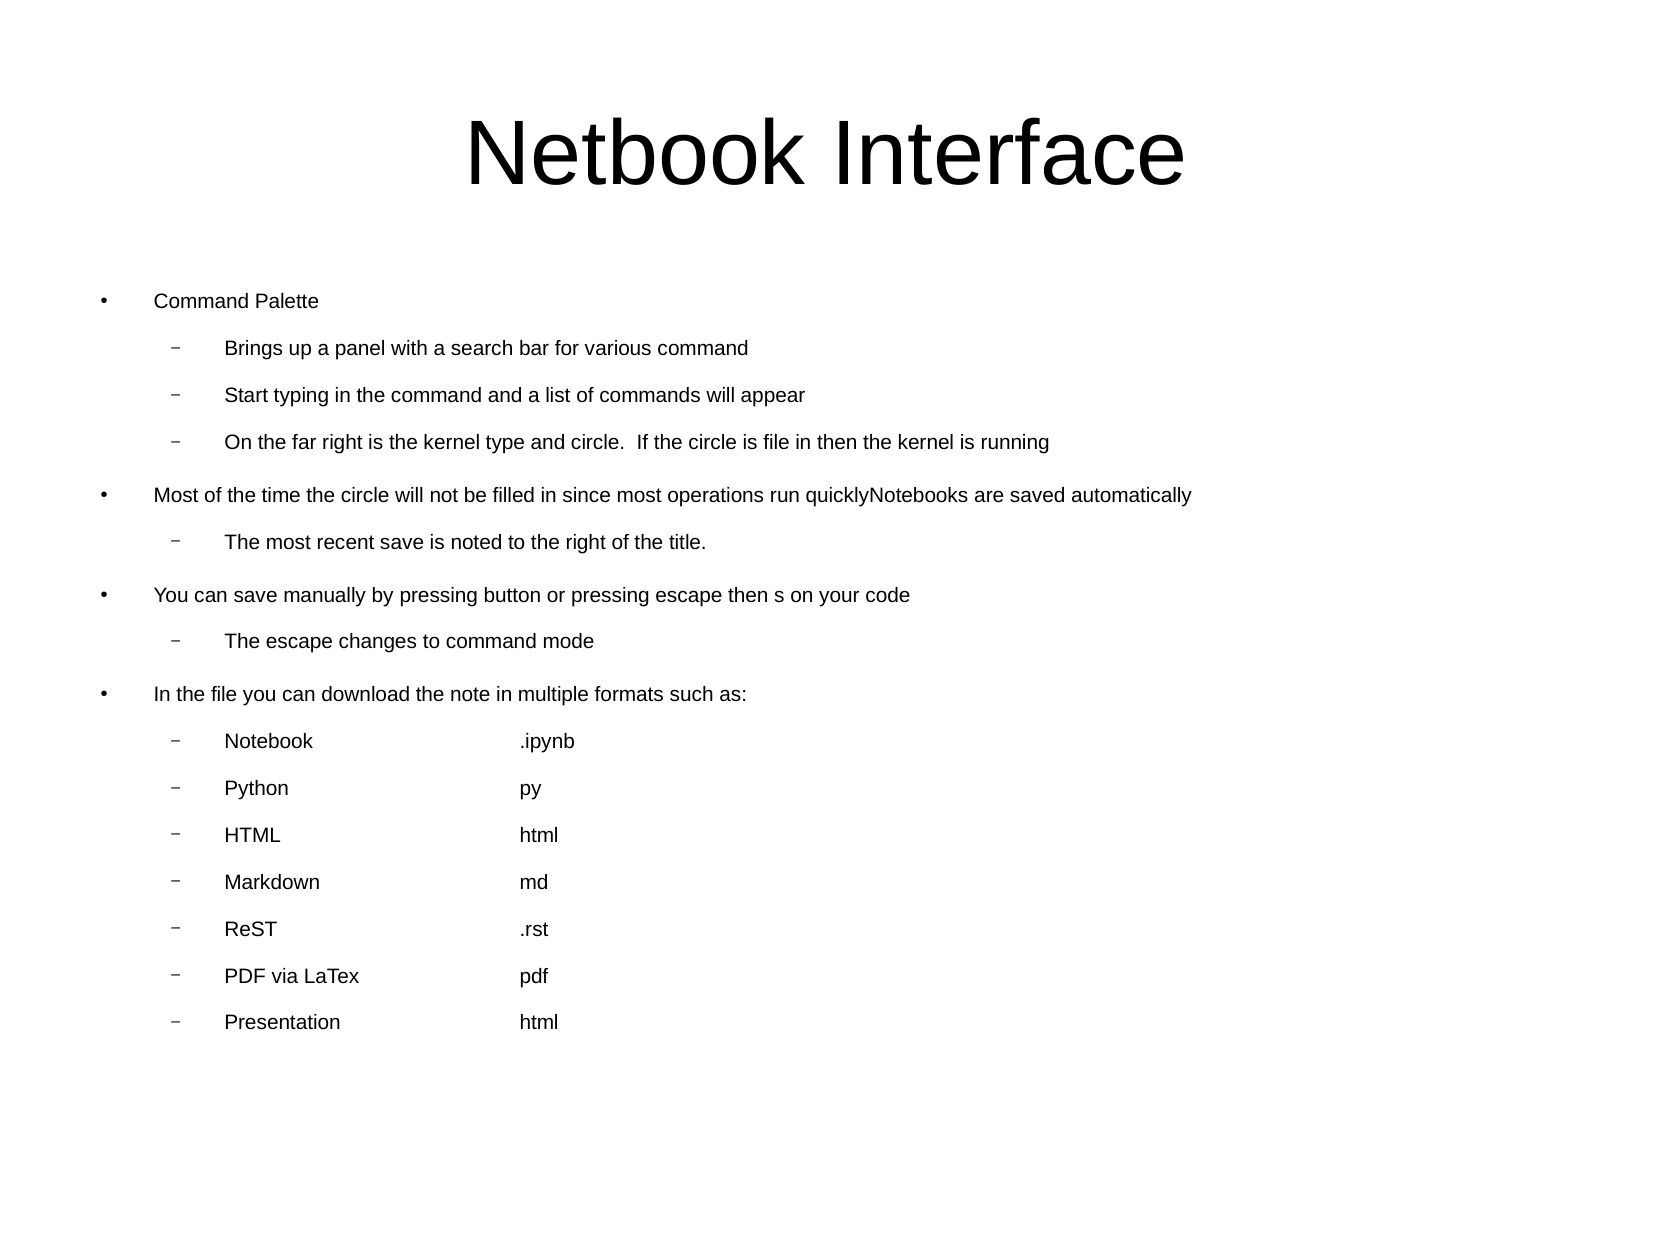

# Netbook Interface
Command Palette
Brings up a panel with a search bar for various command
Start typing in the command and a list of commands will appear
On the far right is the kernel type and circle. If the circle is file in then the kernel is running
Most of the time the circle will not be filled in since most operations run quicklyNotebooks are saved automatically
The most recent save is noted to the right of the title.
You can save manually by pressing button or pressing escape then s on your code
The escape changes to command mode
In the file you can download the note in multiple formats such as:
Notebook			.ipynb
Python				py
HTML				html
Markdown			md
ReST				.rst
PDF via LaTex 			pdf
Presentation			html